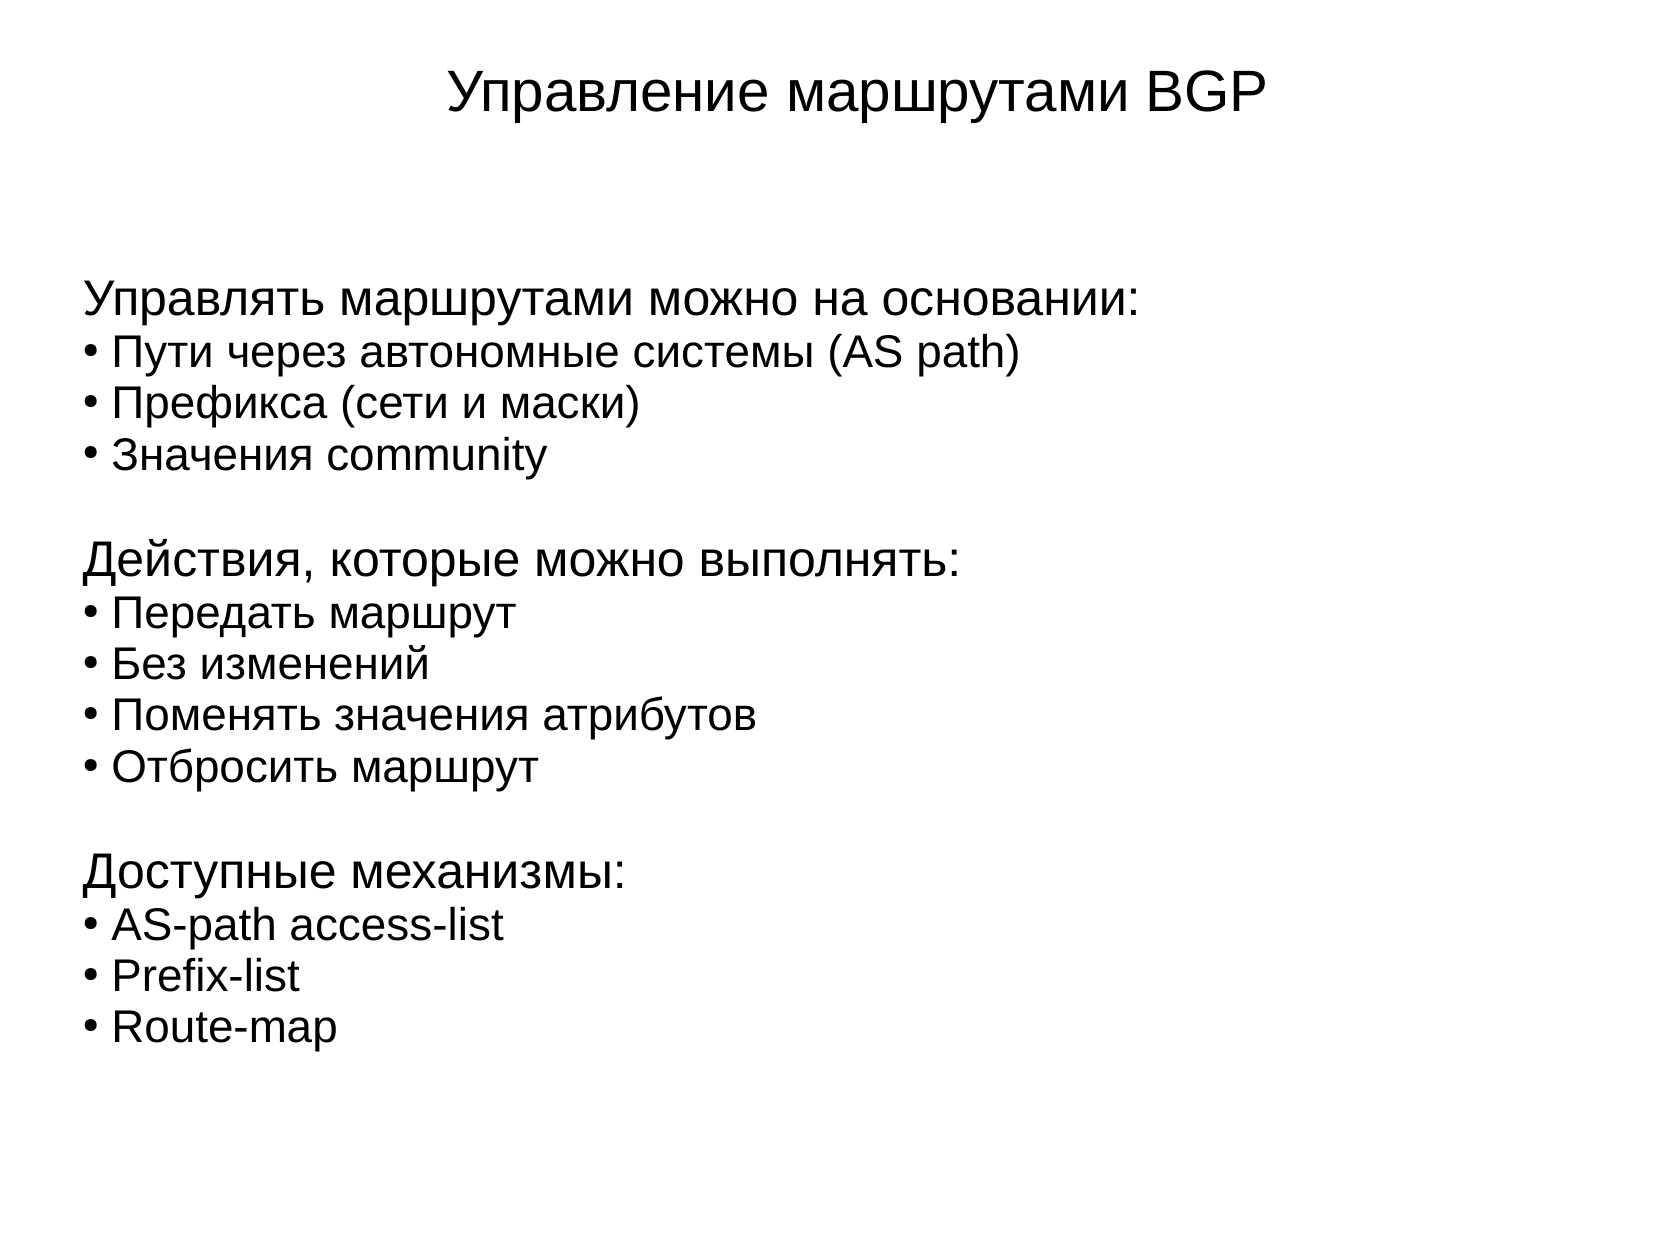

# Управление маршрутами BGP
Управлять маршрутами можно на основании:
 Пути через автономные системы (AS path)
 Префикса (сети и маски)
 Значения community
Действия, которые можно выполнять:
 Передать маршрут
 Без изменений
 Поменять значения атрибутов
 Отбросить маршрут
Доступные механизмы:
 AS-path access-list
 Prefix-list
 Route-map